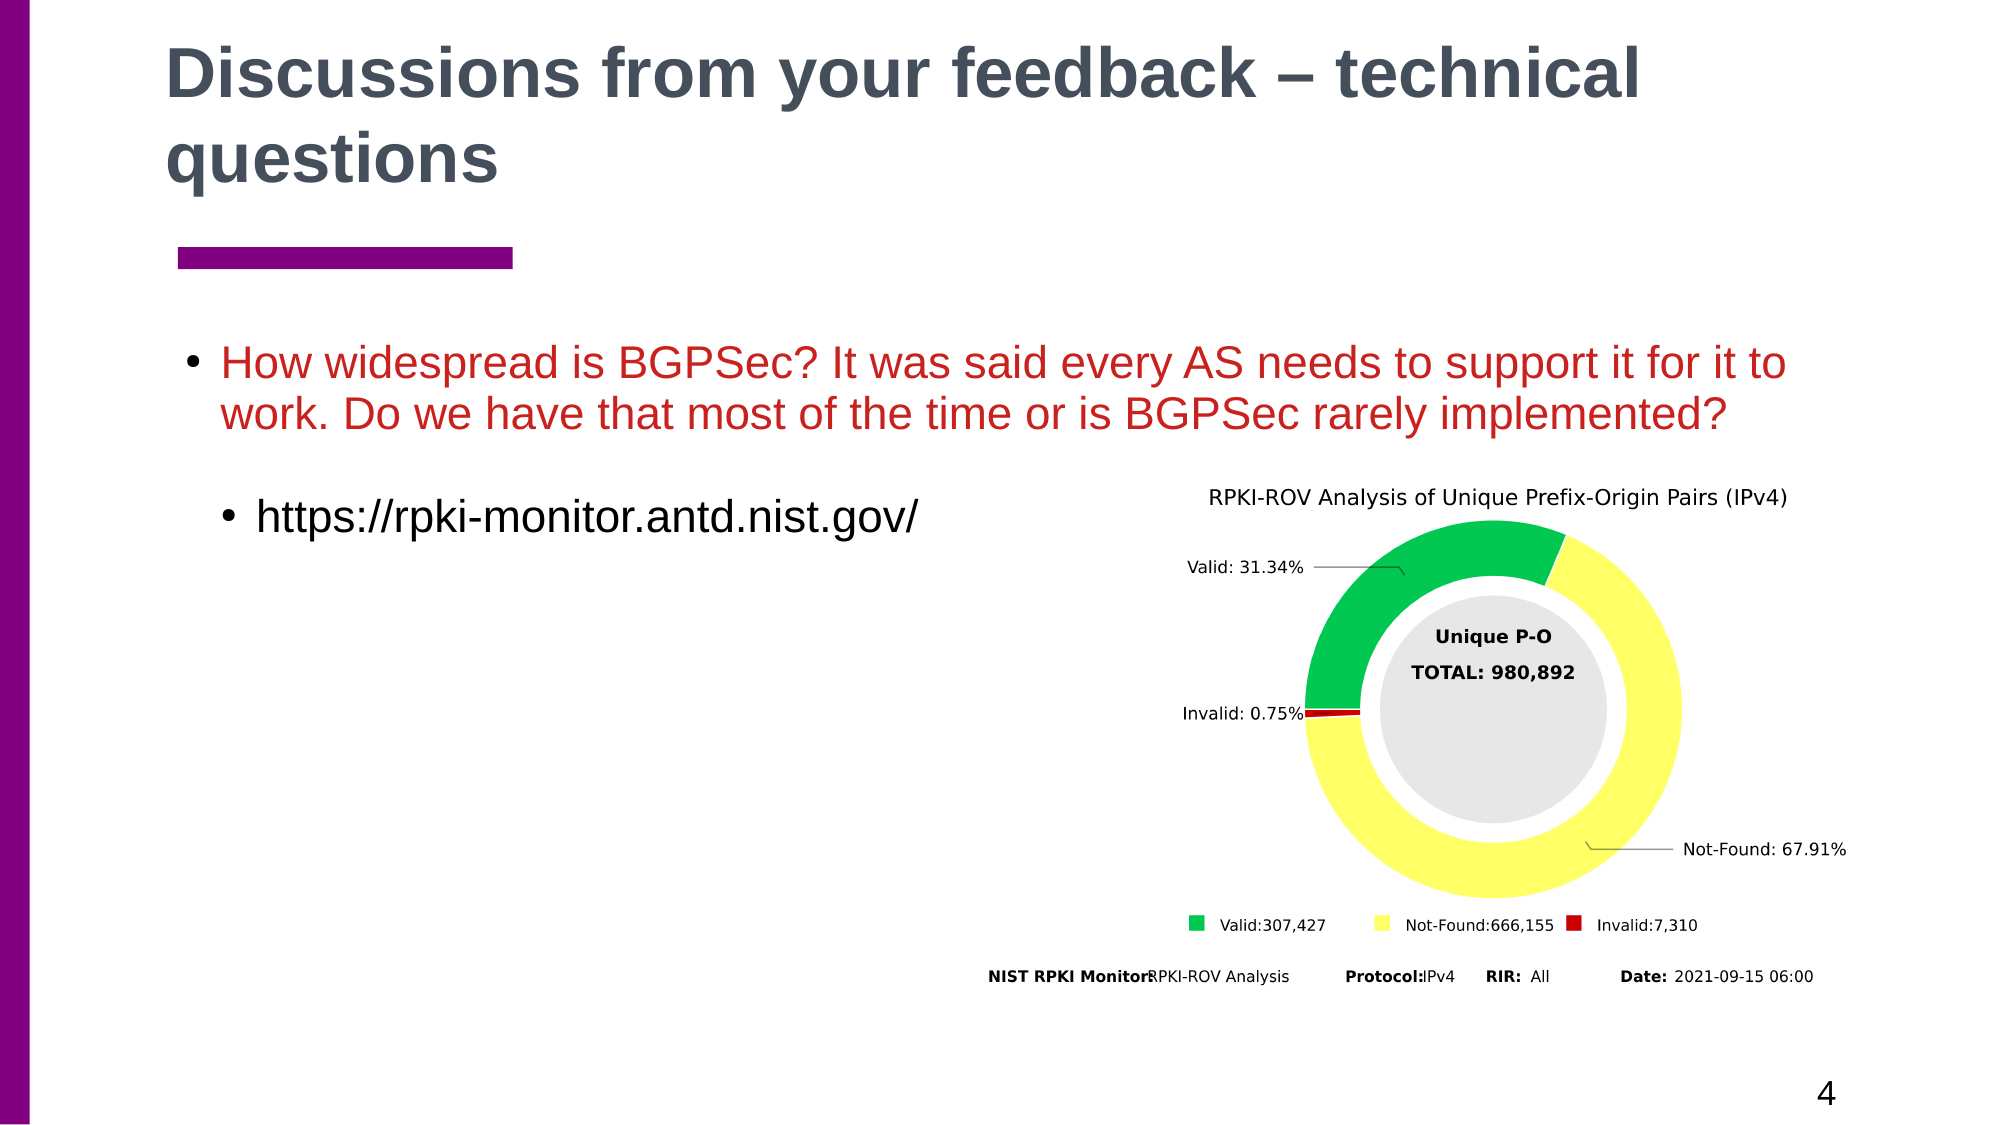

Discussions from your feedback – technical questions
How widespread is BGPSec? It was said every AS needs to support it for it to work. Do we have that most of the time or is BGPSec rarely implemented?
https://rpki-monitor.antd.nist.gov/